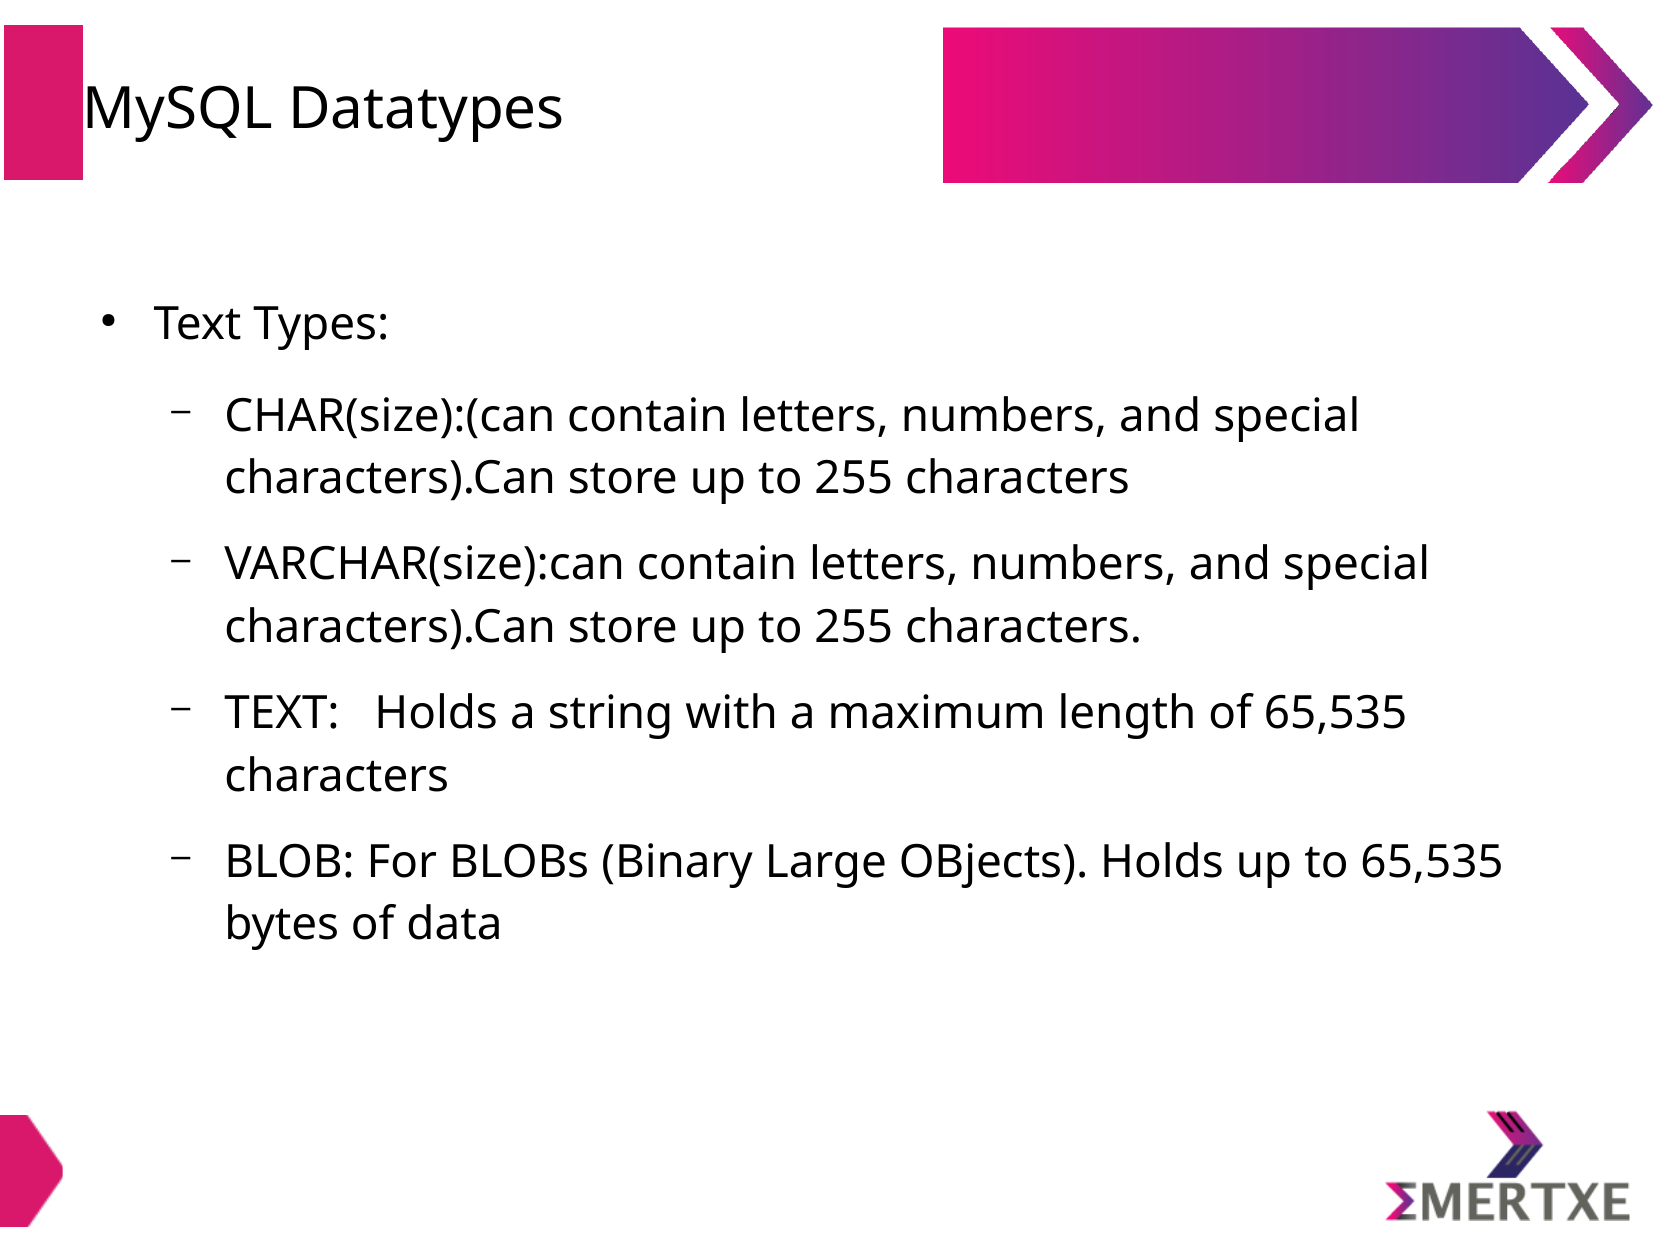

# MySQL Datatypes
Text Types:
CHAR(size):(can contain letters, numbers, and special characters).Can store up to 255 characters
VARCHAR(size):can contain letters, numbers, and special characters).Can store up to 255 characters.
TEXT: 	Holds a string with a maximum length of 65,535 characters
BLOB: For BLOBs (Binary Large OBjects). Holds up to 65,535 bytes of data